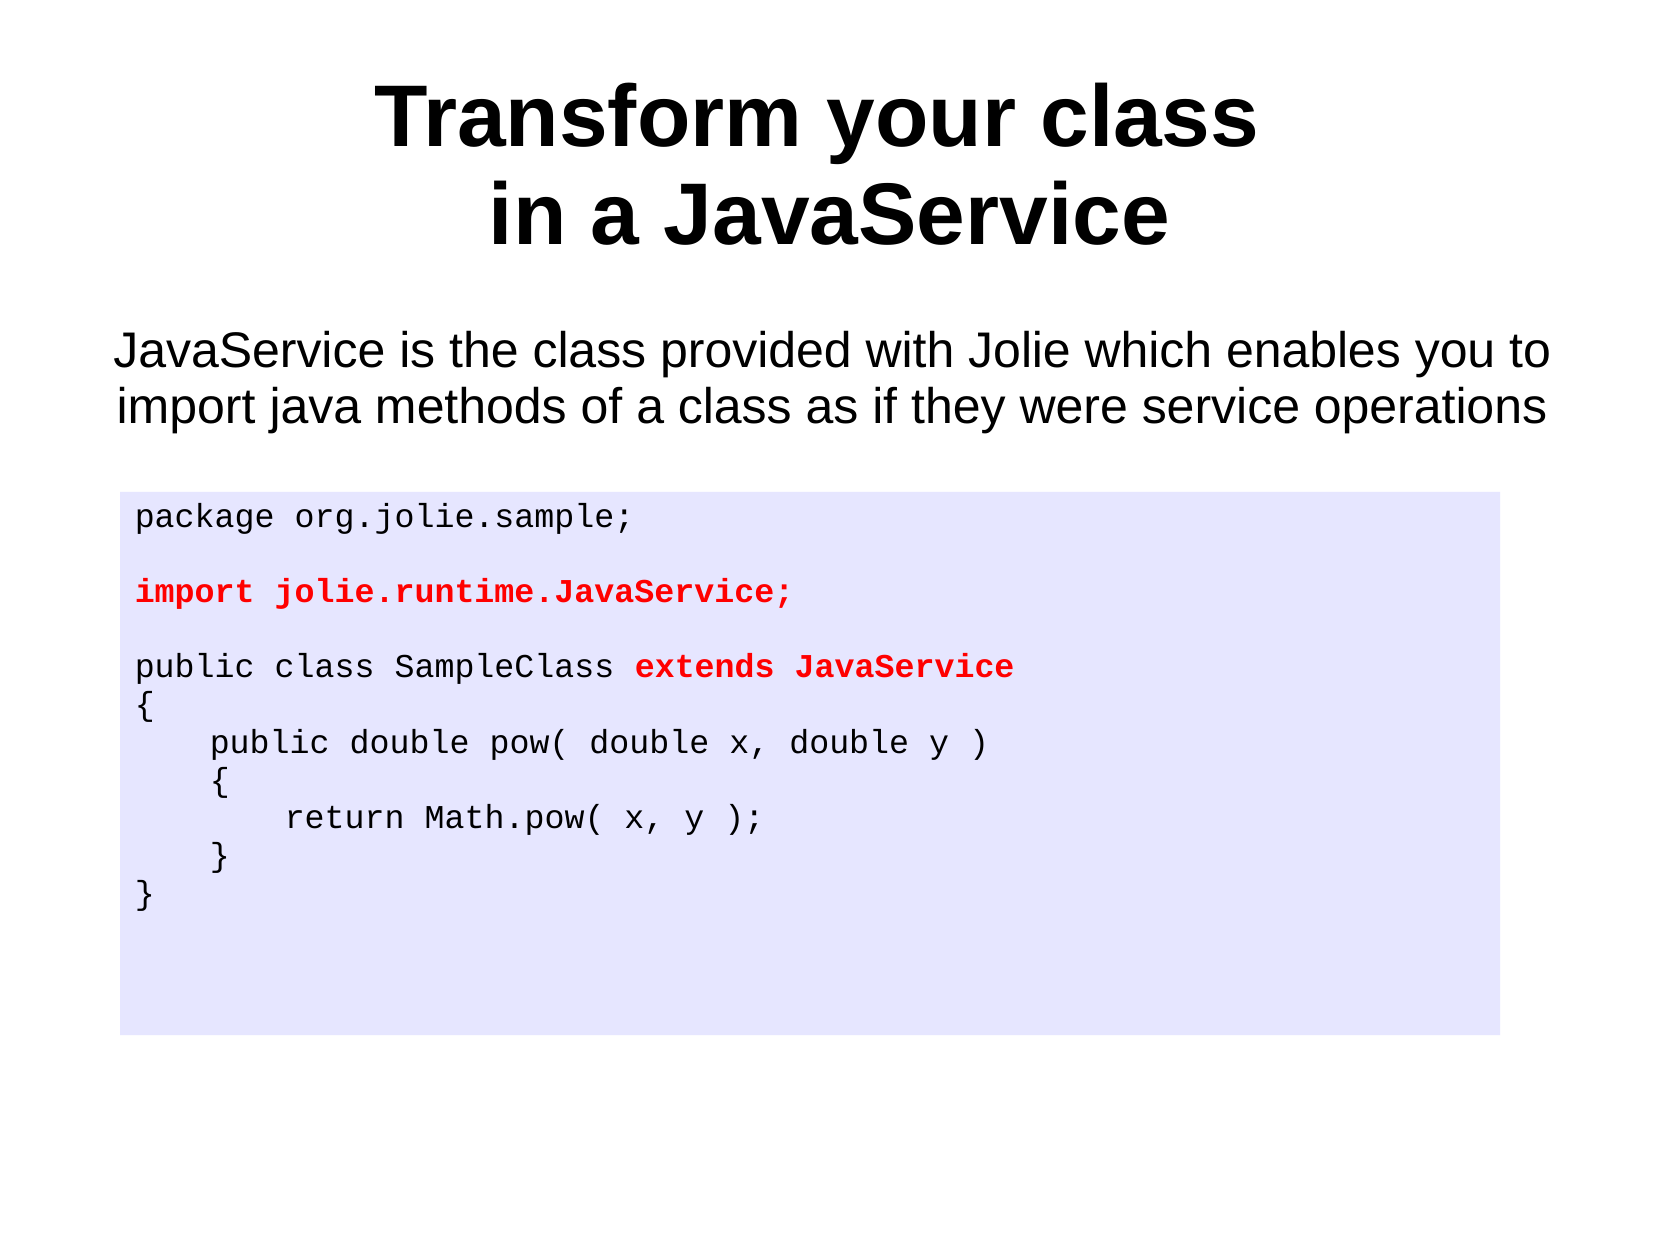

Transform your class
in a JavaService
JavaService is the class provided with Jolie which enables you to import java methods of a class as if they were service operations
package org.jolie.sample;
import jolie.runtime.JavaService;
public class SampleClass extends JavaService
{
	public double pow( double x, double y )
	{
		return Math.pow( x, y );
	}
}